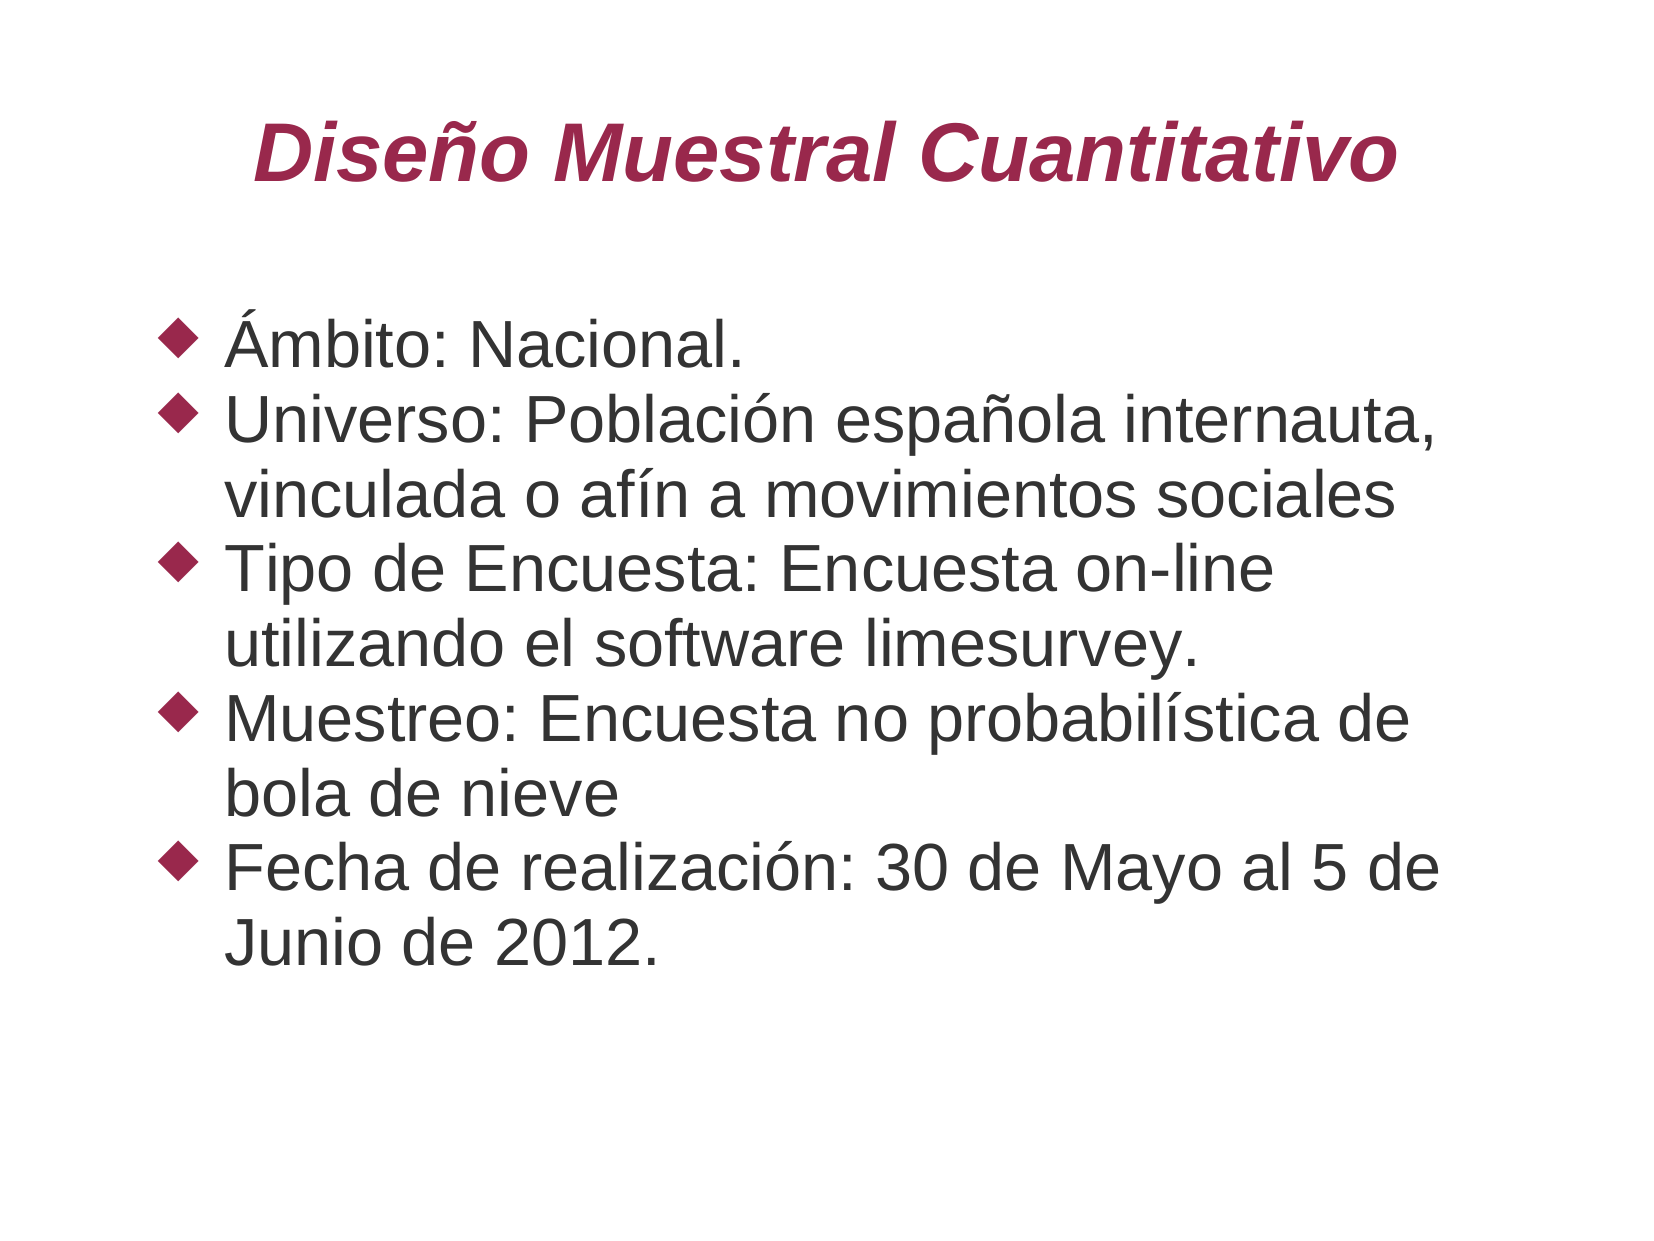

# Diseño Muestral Cuantitativo
Ámbito: Nacional.
Universo: Población española internauta, vinculada o afín a movimientos sociales
Tipo de Encuesta: Encuesta on-line utilizando el software limesurvey.
Muestreo: Encuesta no probabilística de bola de nieve
Fecha de realización: 30 de Mayo al 5 de Junio de 2012.